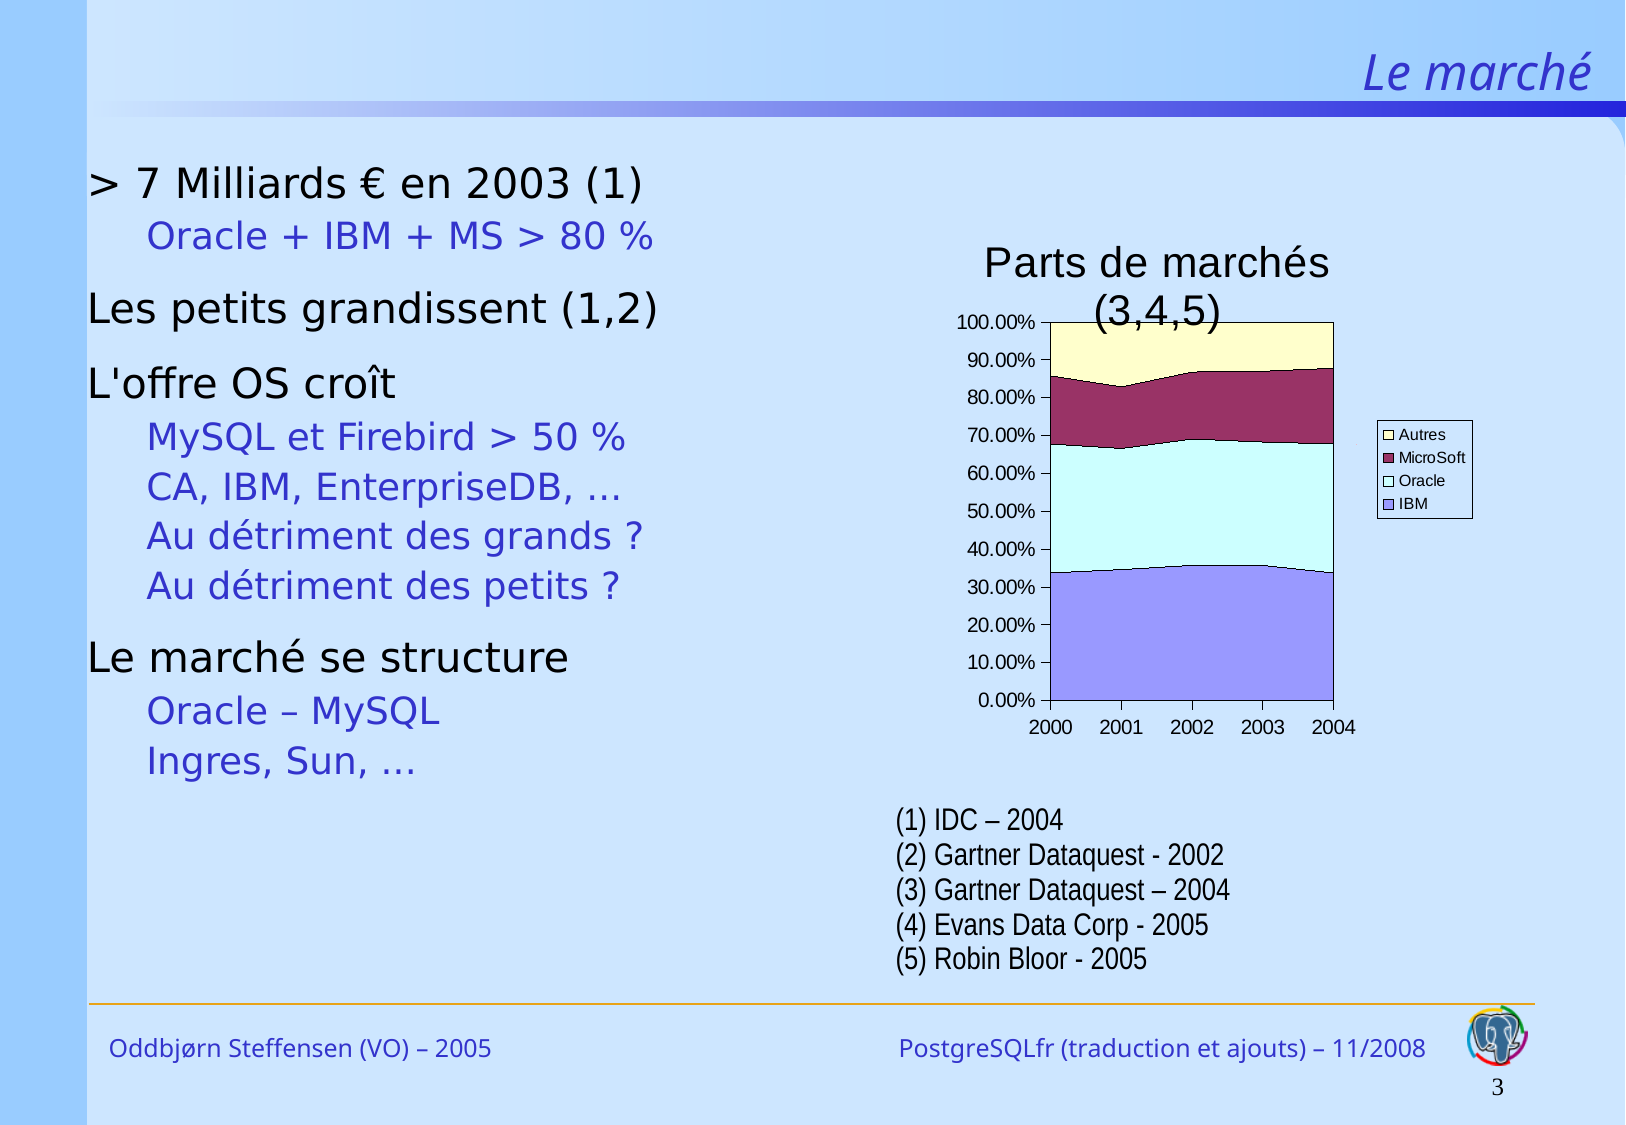

# Le marché
> 7 Milliards € en 2003 (1)
Oracle + IBM + MS > 80 %
Les petits grandissent (1,2)
L'offre OS croît
MySQL et Firebird > 50 %
CA, IBM, EnterpriseDB, ...
Au détriment des grands ?
Au détriment des petits ?
Le marché se structure
Oracle – MySQL
Ingres, Sun, ...
### Chart: Parts de marchés (3,4,5)
| Category | IBM | Oracle | MicroSoft | Autres |
|---|---|---|---|---|
| 2000 | 0.337 | 0.341 | 0.18 | 0.142 |
| 2001 | 0.346 | 0.32 | 0.163 | 0.171 |
| 2002 | 0.357 | 0.334 | 0.177 | 0.131 |
| 2003 | 0.357 | 0.326 | 0.187 | 0.131 |
| 2004 | 0.337 | 0.341 | 0.2 | 0.128 |
(1) IDC – 2004
(2) Gartner Dataquest - 2002
(3) Gartner Dataquest – 2004
(4) Evans Data Corp - 2005
(5) Robin Bloor - 2005